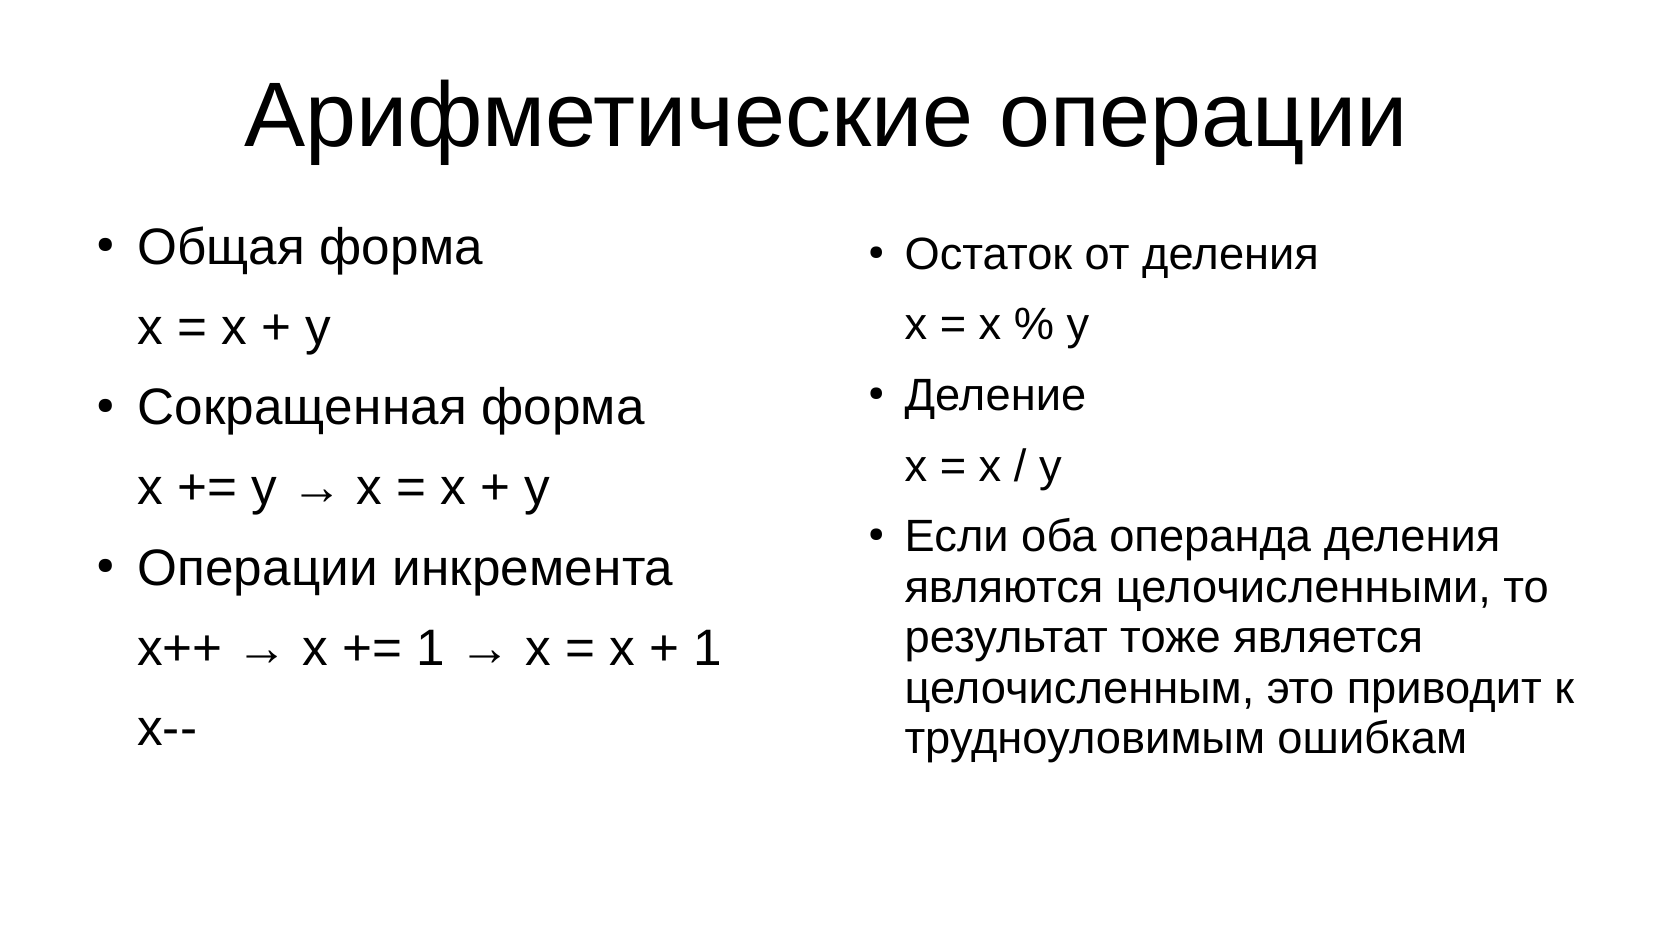

# Арифметические операции
Общая форма
x = x + y
Сокращенная форма
x += y → x = x + y
Операции инкремента
x++ → x += 1 → x = x + 1
x--
Остаток от деления
x = x % y
Деление
x = x / y
Если оба операнда деления являются целочисленными, то результат тоже является целочисленным, это приводит к трудноуловимым ошибкам